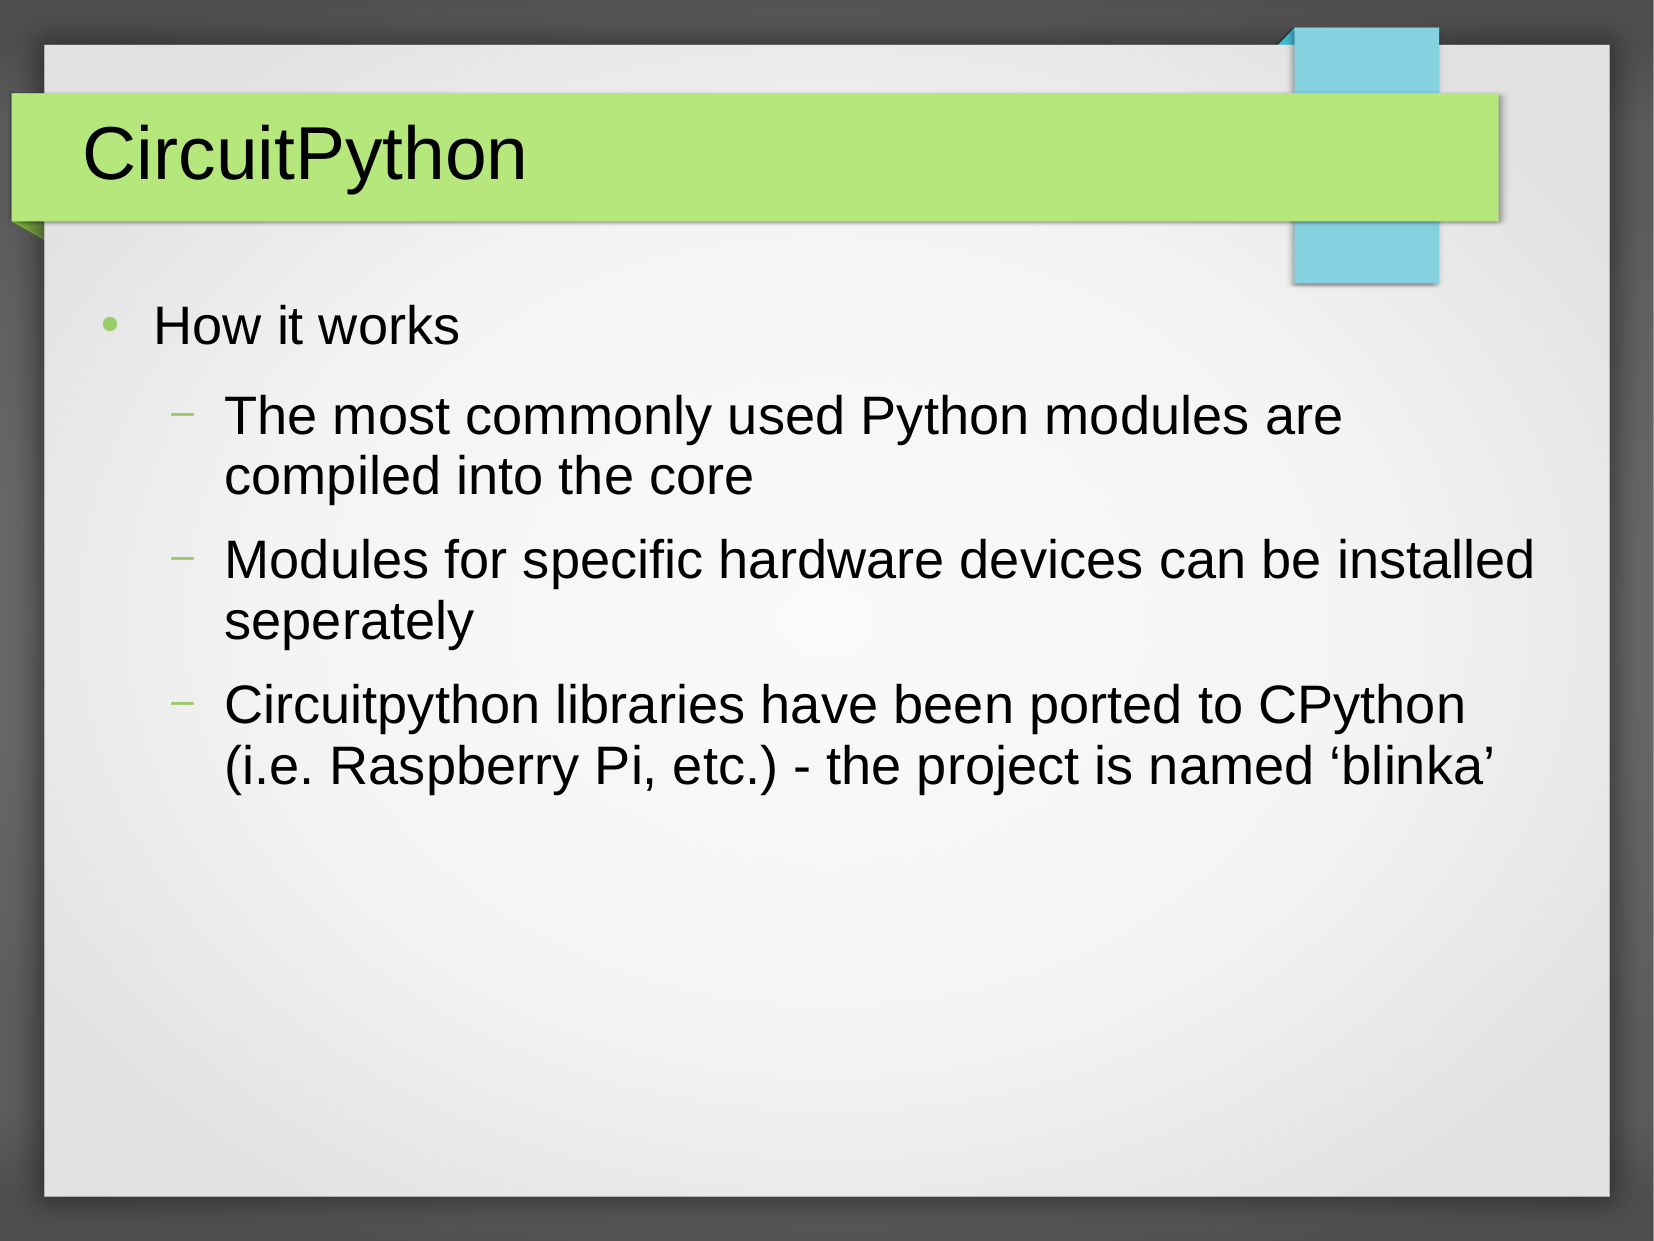

# CircuitPython
How it works
The most commonly used Python modules are compiled into the core
Modules for specific hardware devices can be installed seperately
Circuitpython libraries have been ported to CPython (i.e. Raspberry Pi, etc.) - the project is named ‘blinka’